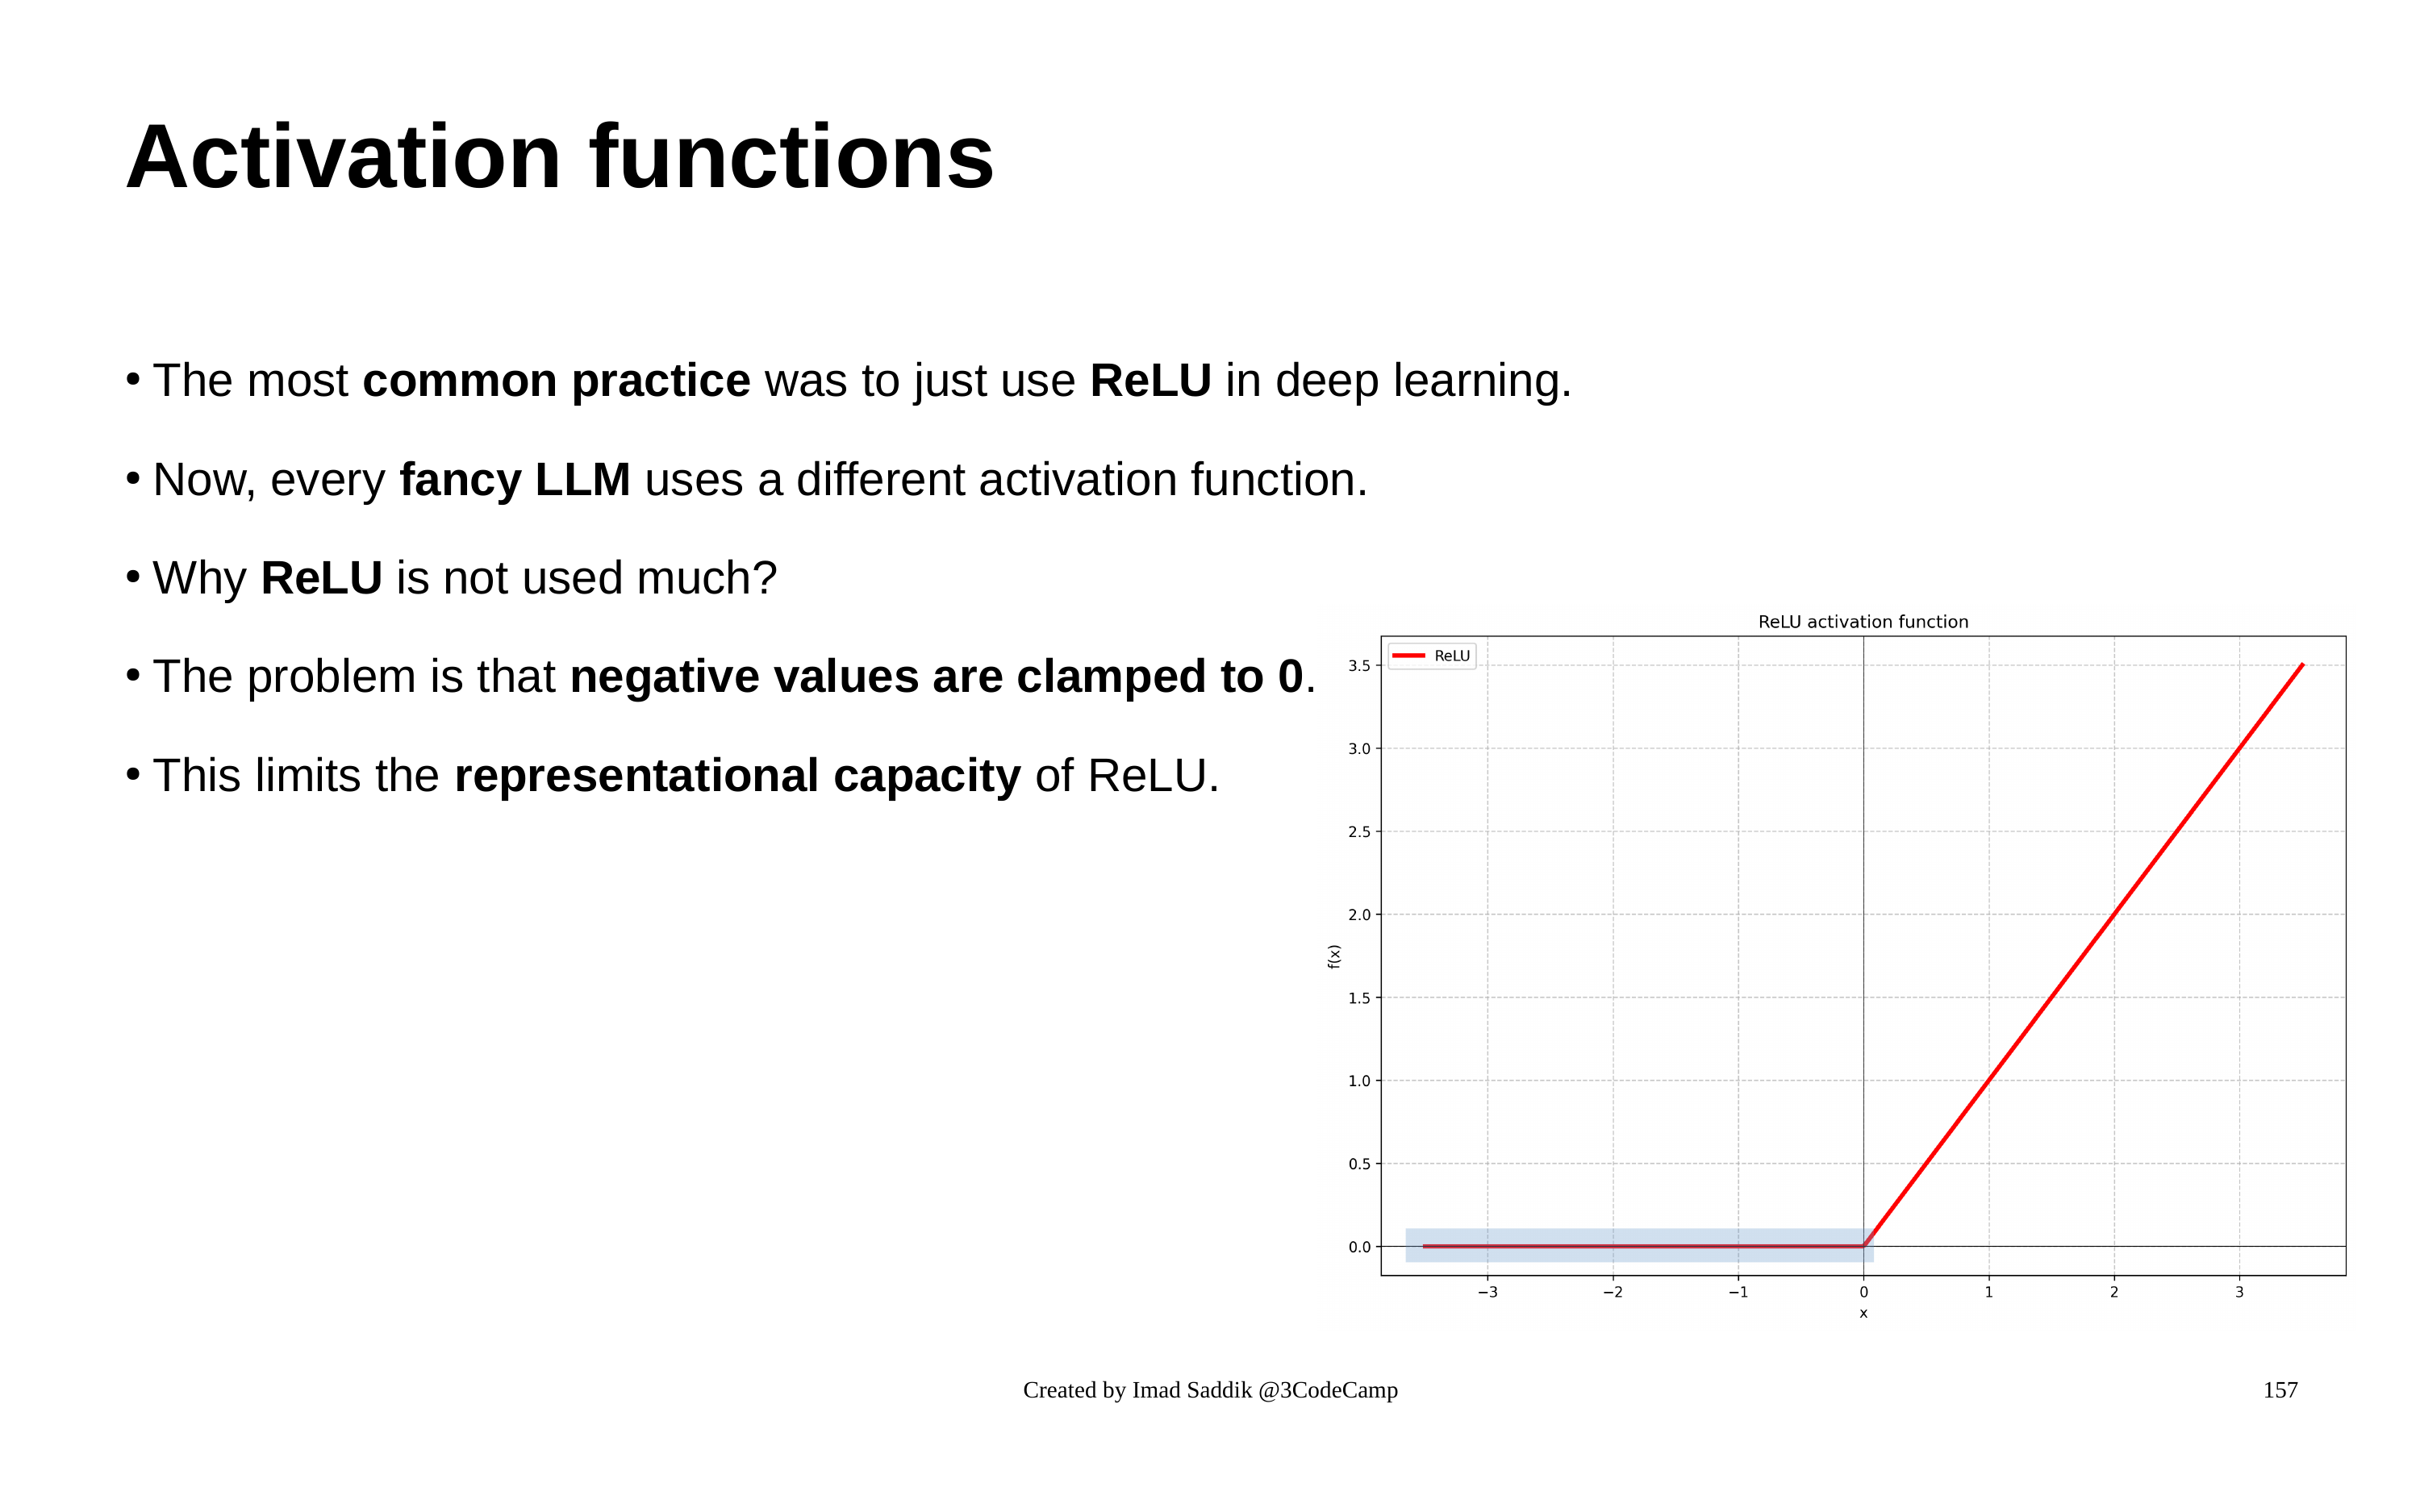

Activation functions
The most common practice was to just use ReLU in deep learning.
Now, every fancy LLM uses a different activation function.
Why ReLU is not used much?
The problem is that negative values are clamped to 0.
This limits the representational capacity of ReLU.
Created by Imad Saddik @3CodeCamp
157